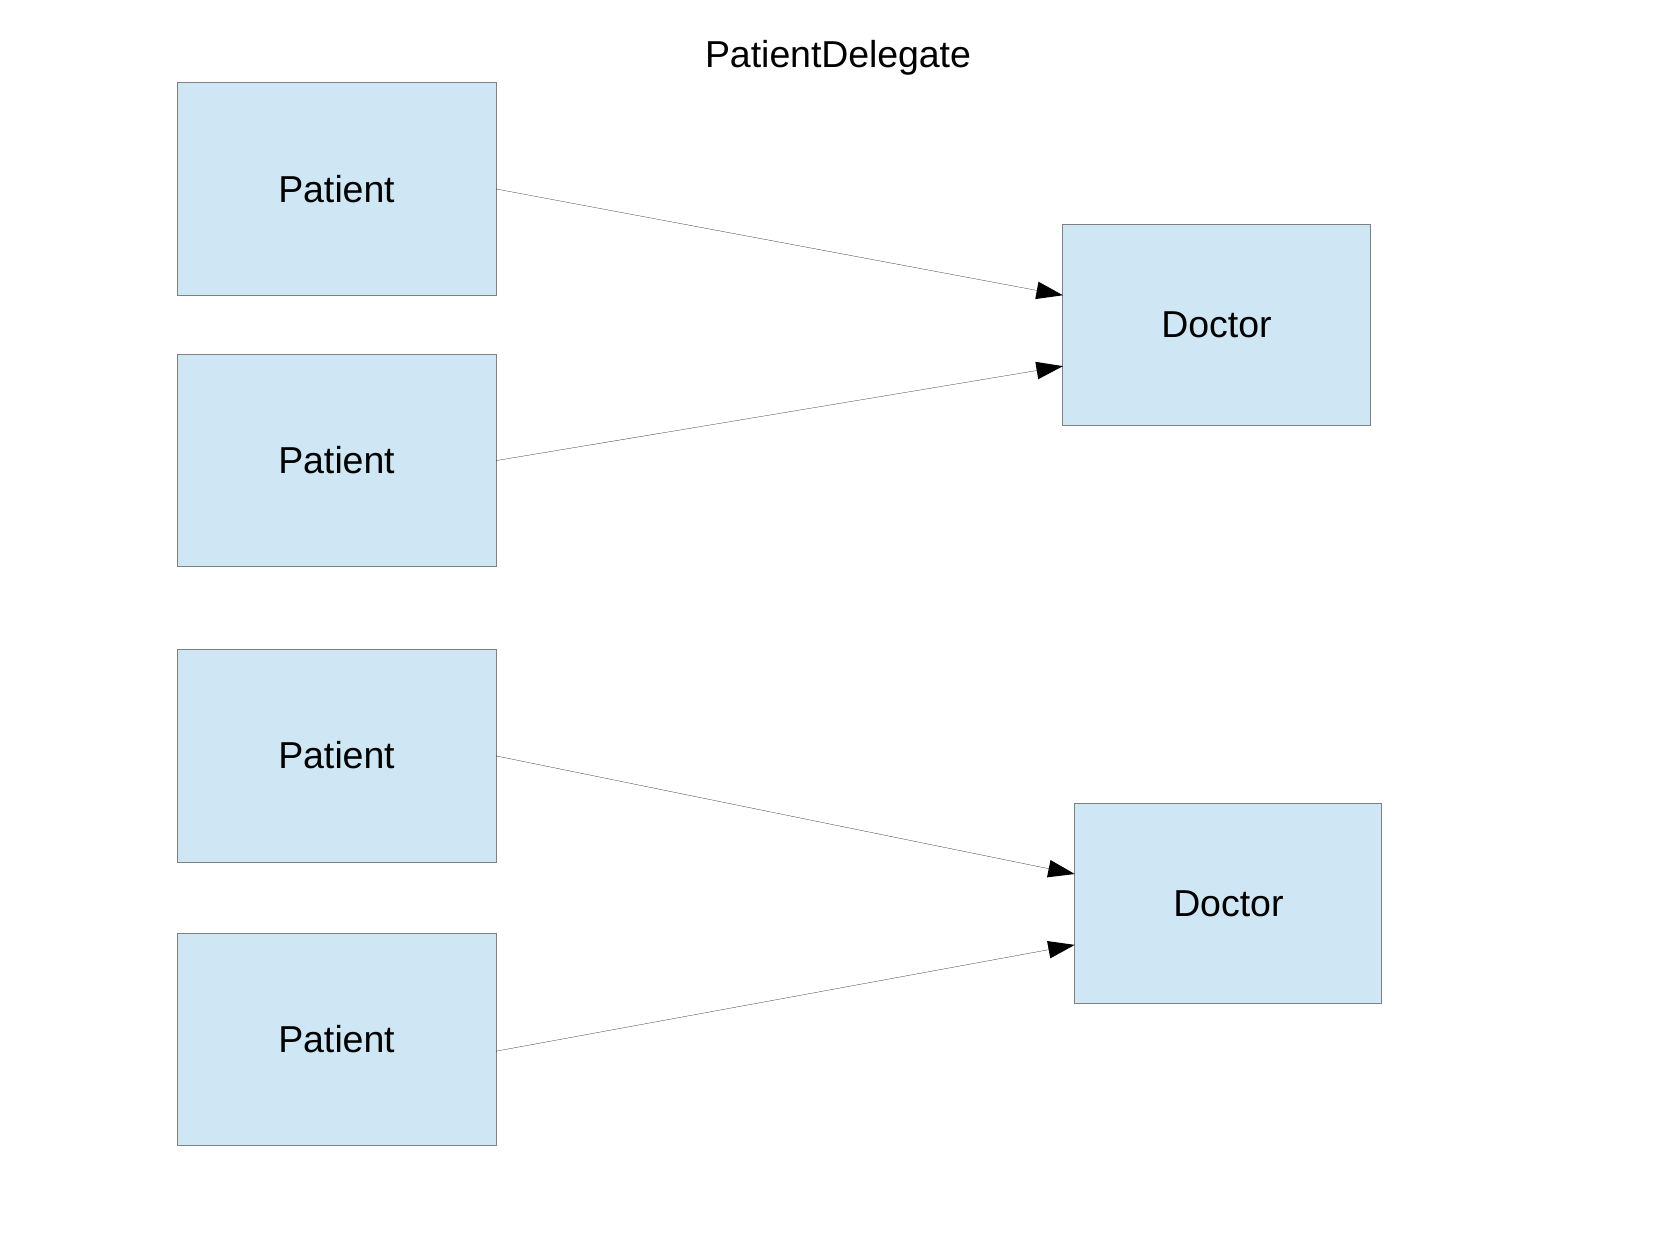

PatientDelegate
Patient
Doctor
Patient
Patient
Doctor
Patient